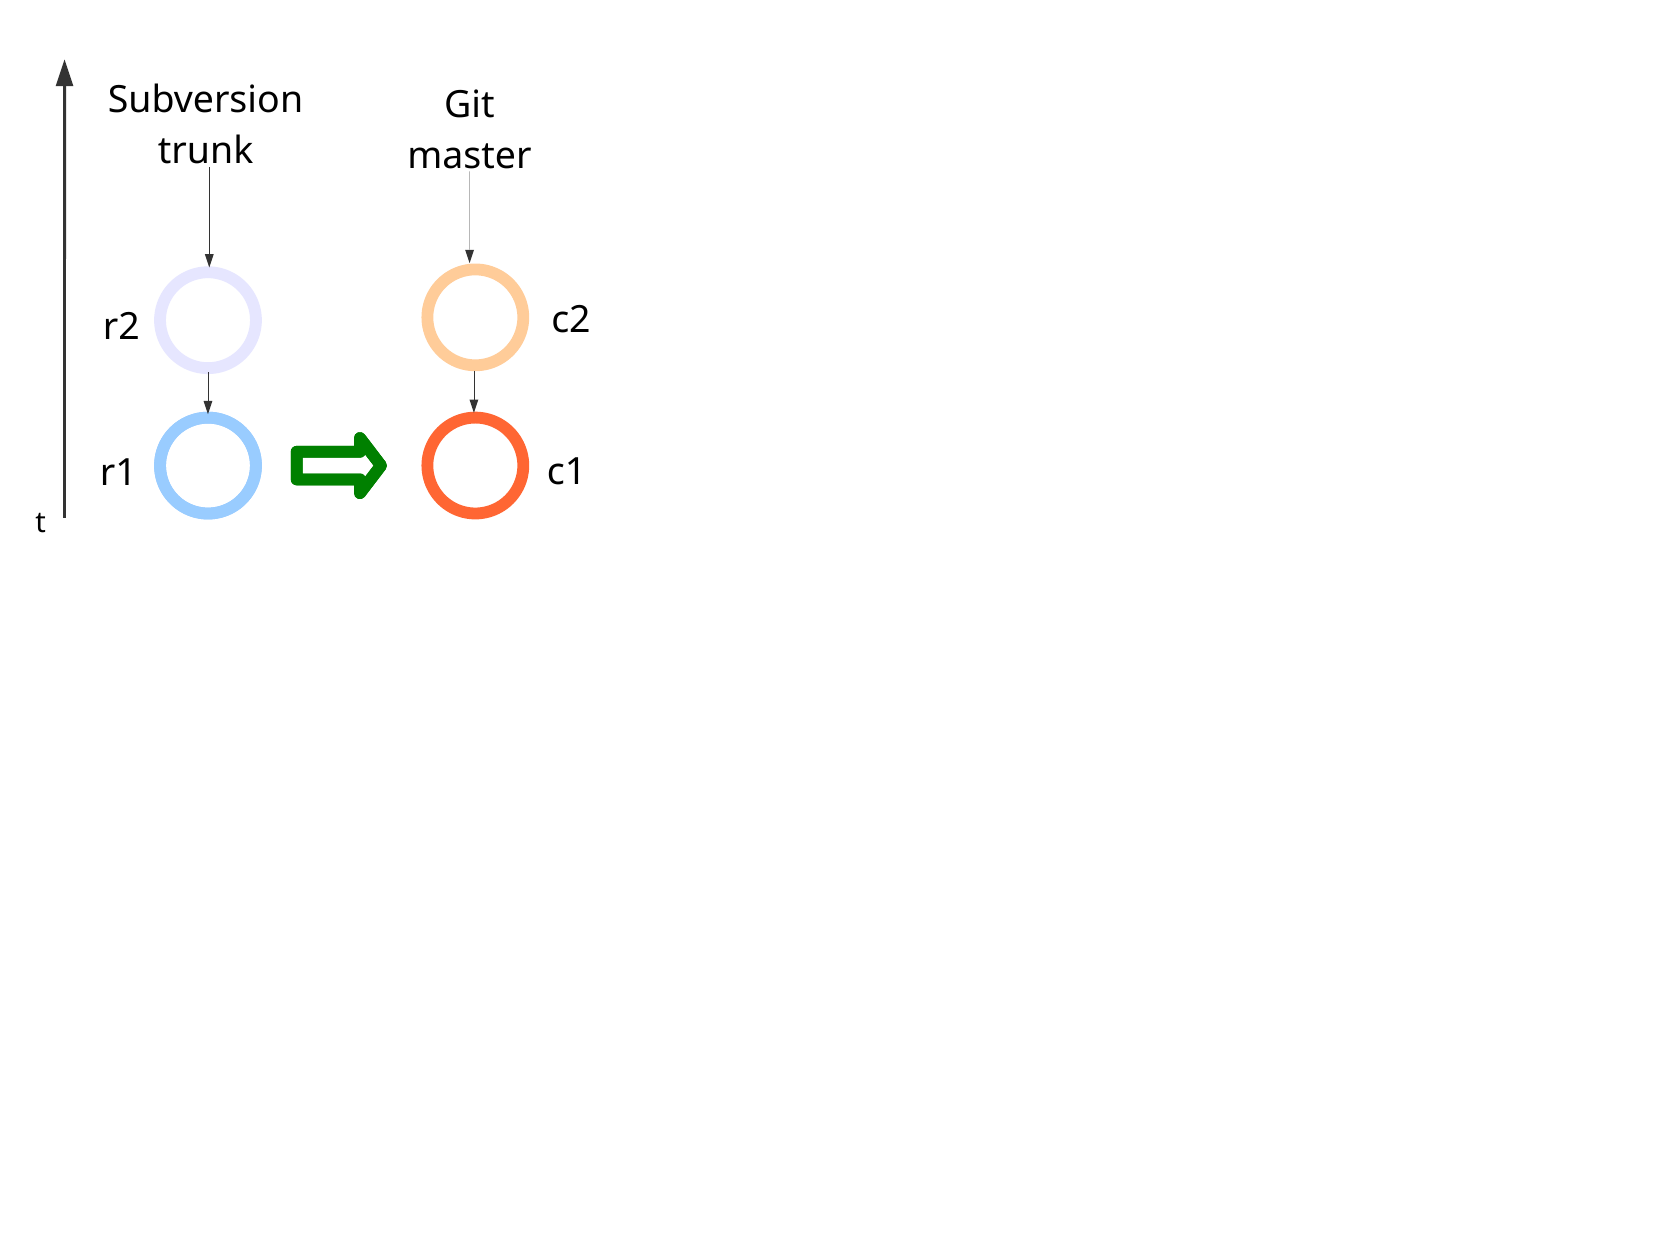

Subversion
trunk
Git
master
c2
r2
c1
r1
t